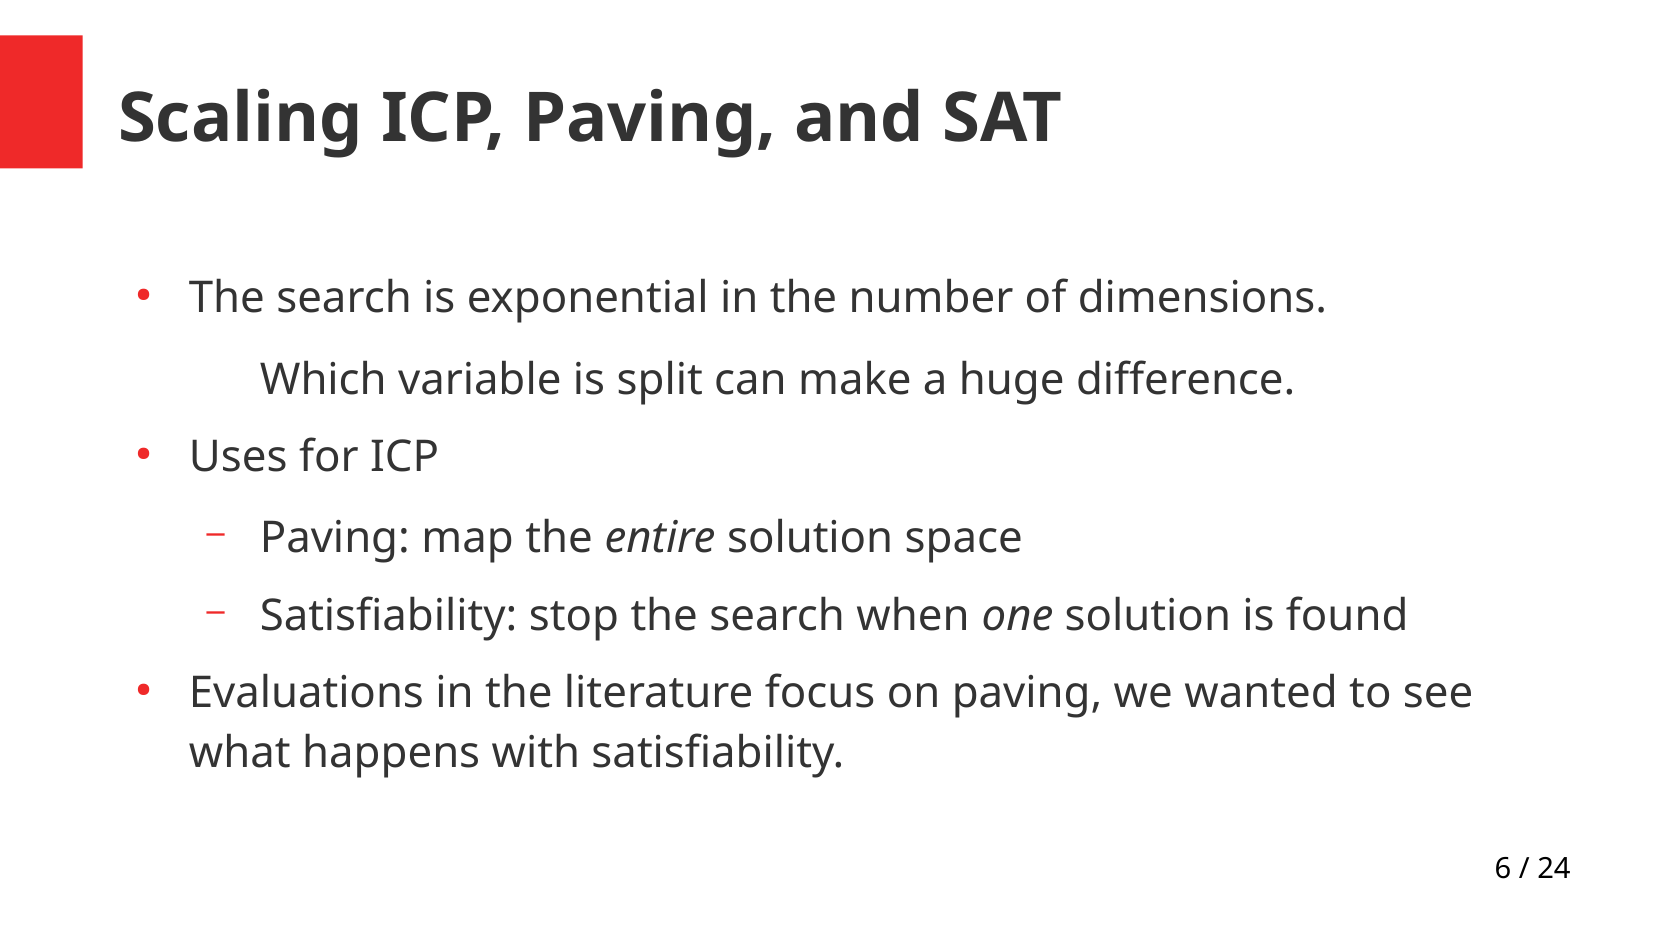

# Scaling ICP, Paving, and SAT
The search is exponential in the number of dimensions.
Which variable is split can make a huge difference.
Uses for ICP
Paving: map the entire solution space
Satisfiability: stop the search when one solution is found
Evaluations in the literature focus on paving, we wanted to see what happens with satisfiability.
6